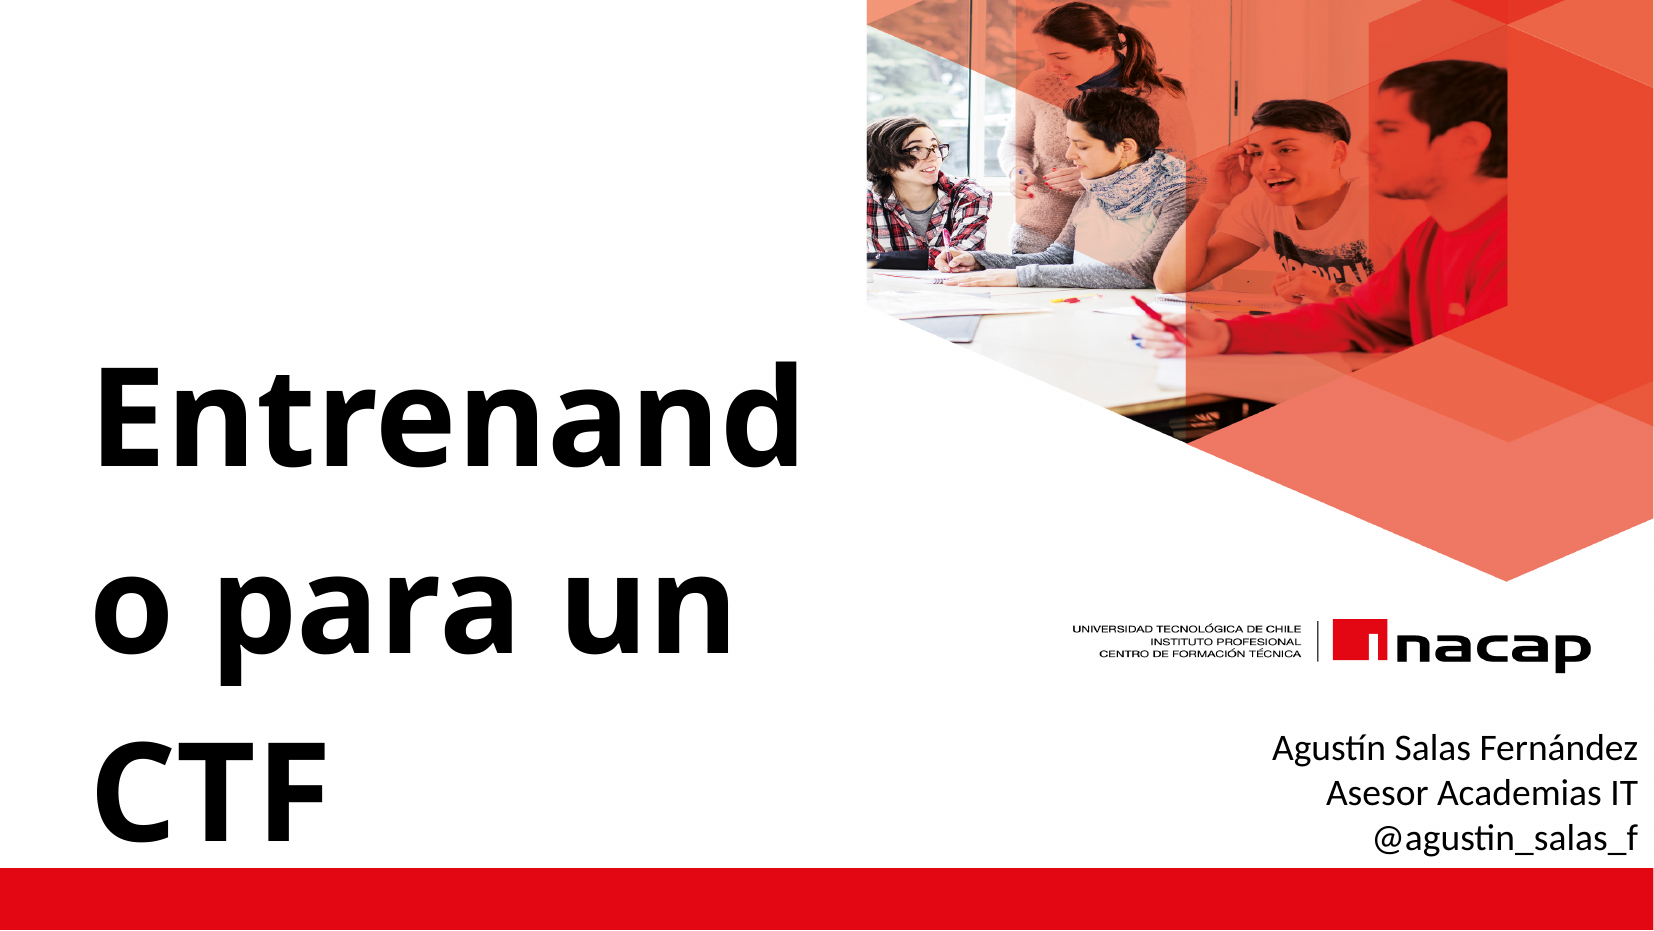

Entrenando para un CTF
Agustín Salas Fernández
Asesor Academias IT
@agustin_salas_f